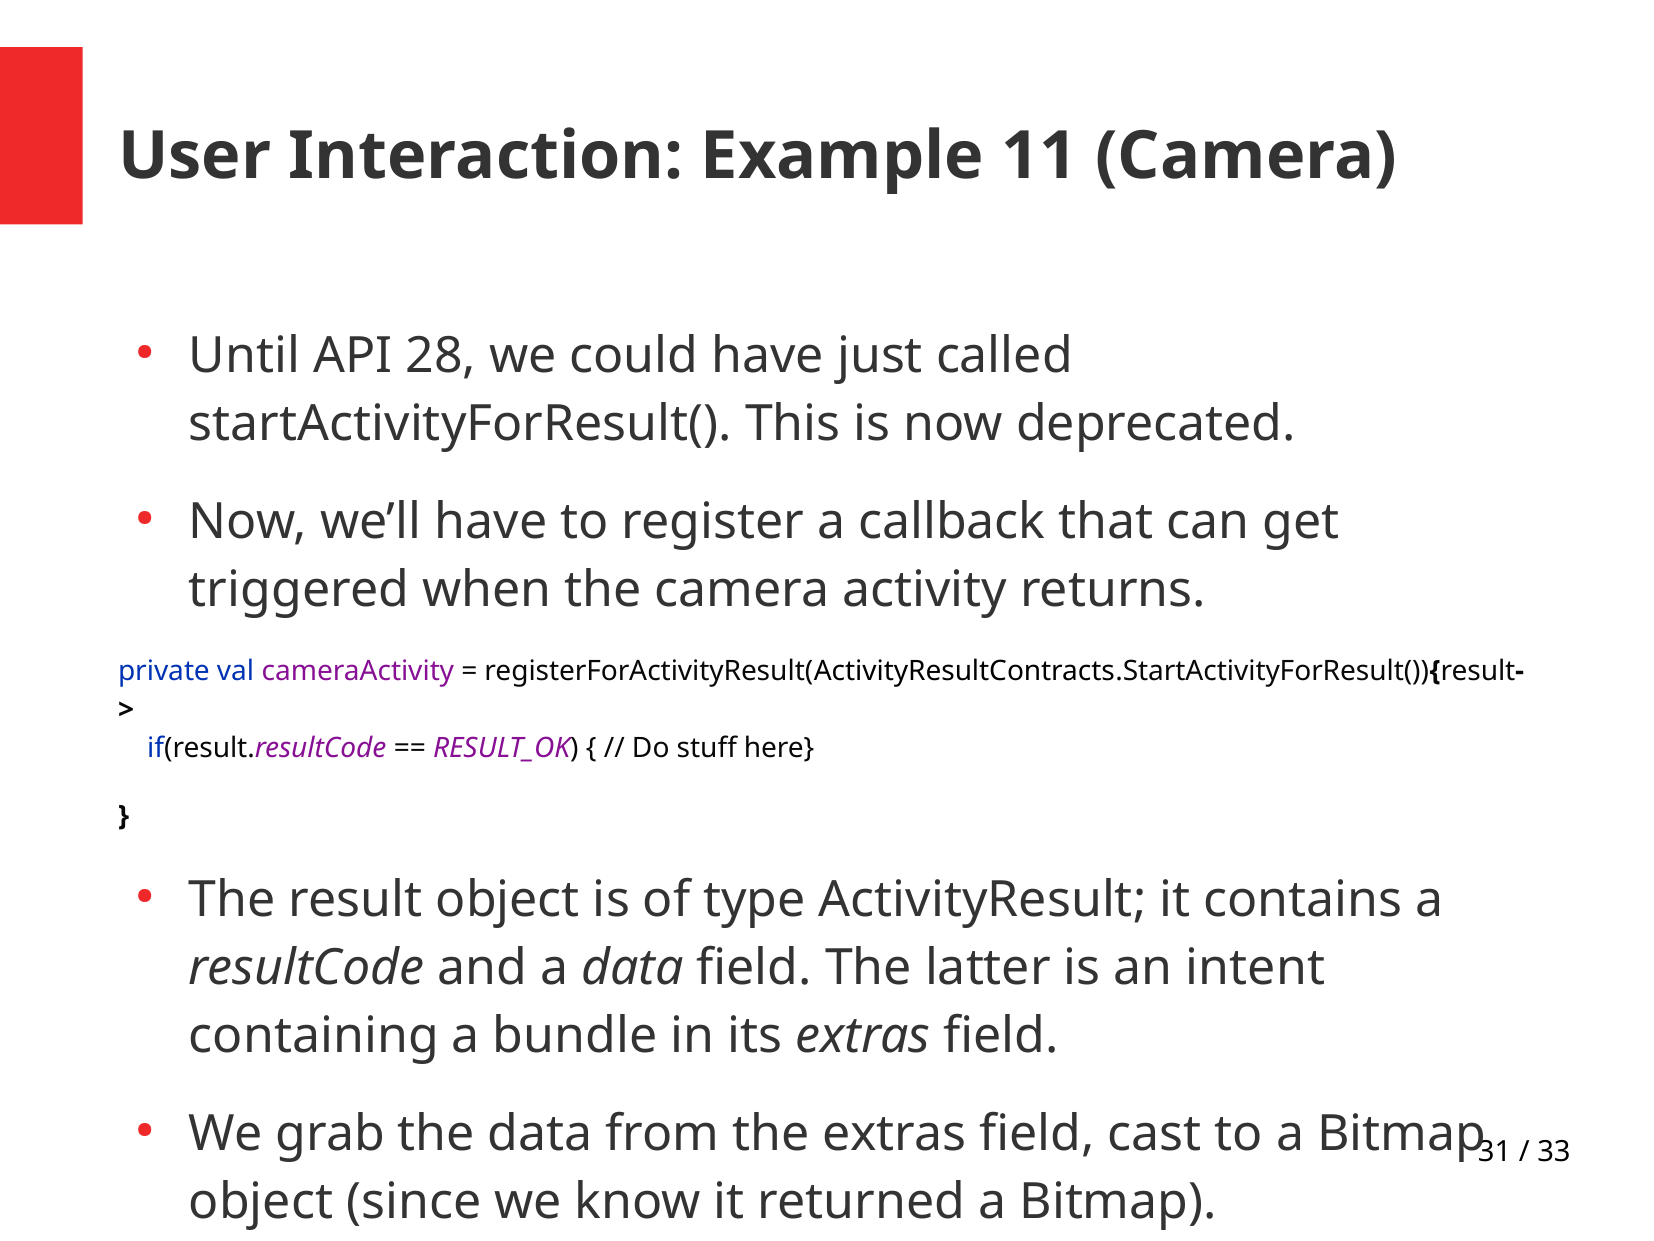

# User Interaction: Example 11 (Camera)
Until API 28, we could have just called startActivityForResult(). This is now deprecated.
Now, we’ll have to register a callback that can get triggered when the camera activity returns.
private val cameraActivity = registerForActivityResult(ActivityResultContracts.StartActivityForResult()){result->
 if(result.resultCode == RESULT_OK) { // Do stuff here}
}
The result object is of type ActivityResult; it contains a resultCode and a data field. The latter is an intent containing a bundle in its extras field.
We grab the data from the extras field, cast to a Bitmap object (since we know it returned a Bitmap).
We then populate the ImageView with that Bitmap object.
31